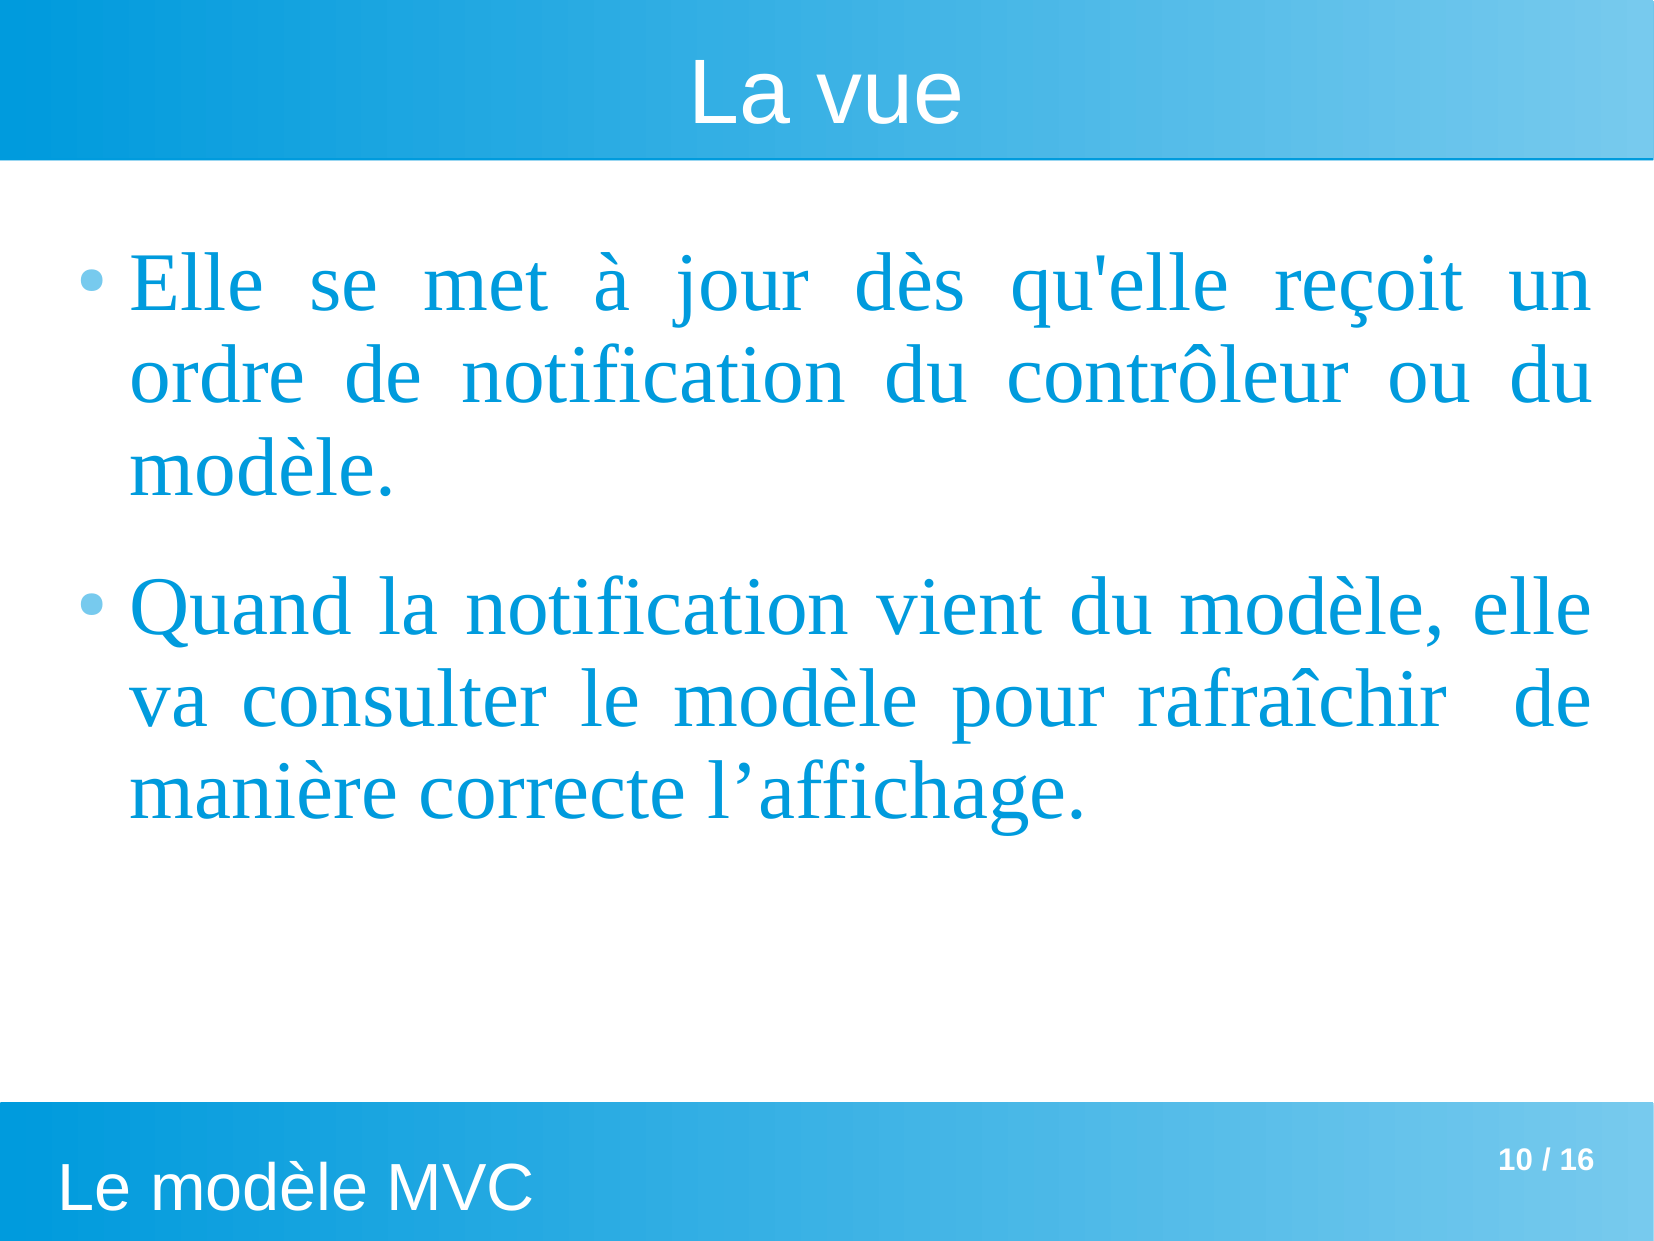

# La vue
Elle se met à jour dès qu'elle reçoit un ordre de notification du contrôleur ou du modèle.
Quand la notification vient du modèle, elle va consulter le modèle pour rafraîchir de manière correcte l’affichage.
10